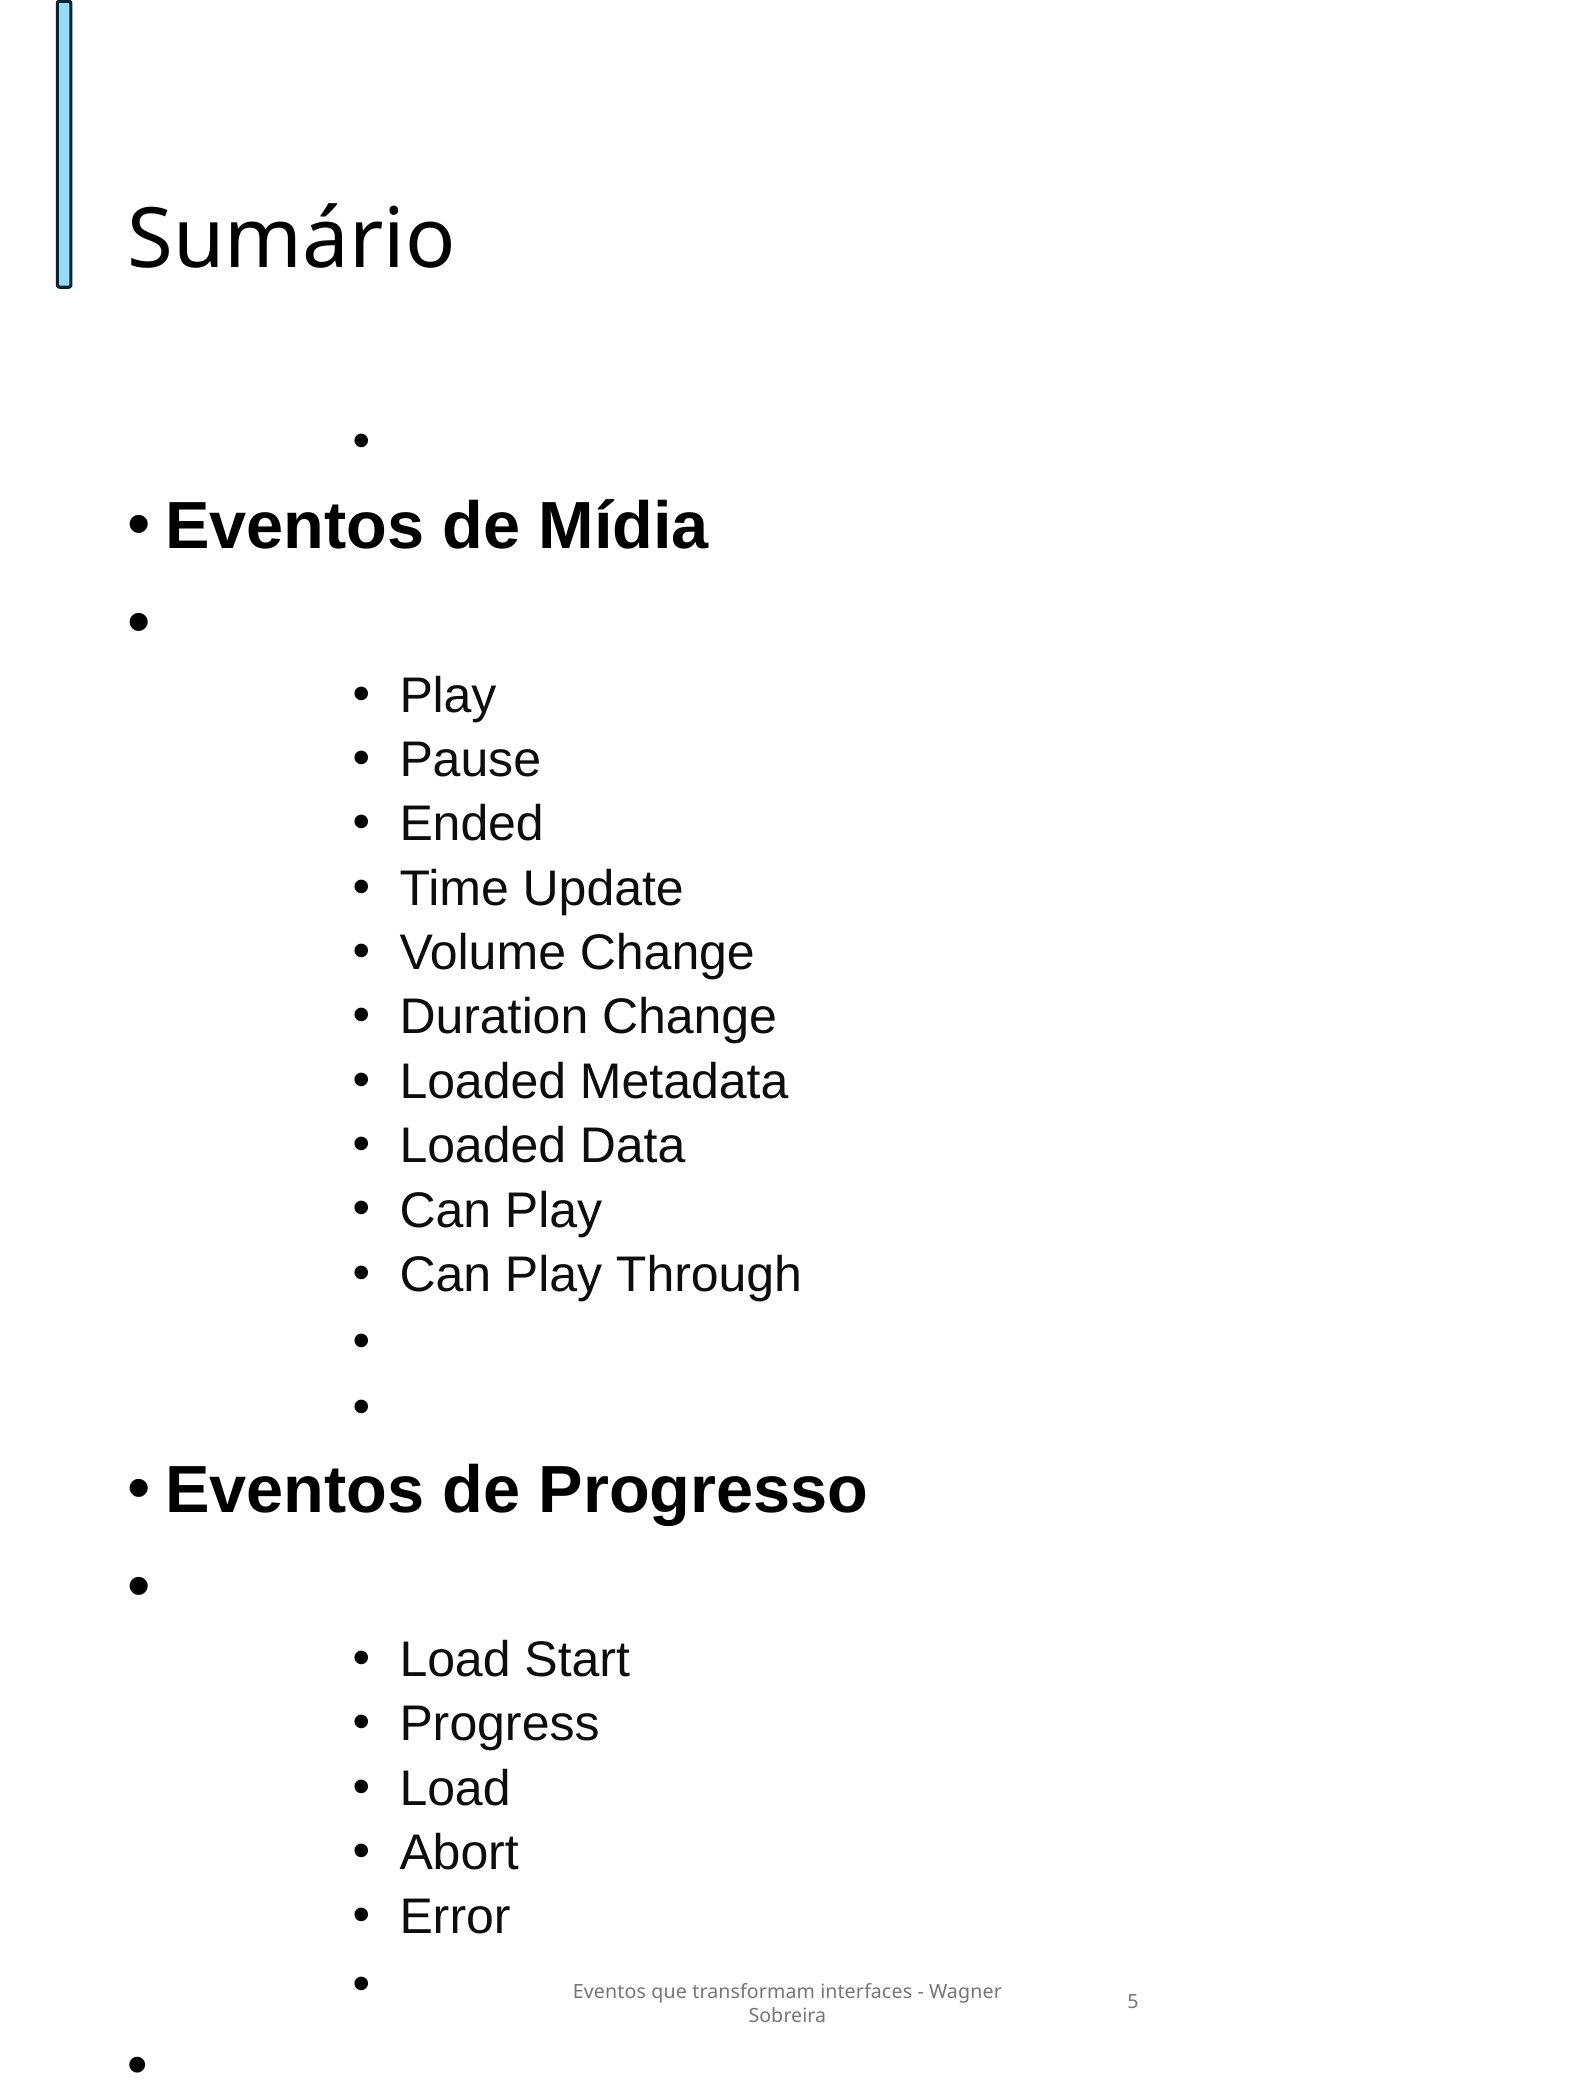

Sumário
Eventos de Mídia
Play
Pause
Ended
Time Update
Volume Change
Duration Change
Loaded Metadata
Loaded Data
Can Play
Can Play Through
Eventos de Progresso
Load Start
Progress
Load
Abort
Error
Eventos que transformam interfaces - Wagner Sobreira